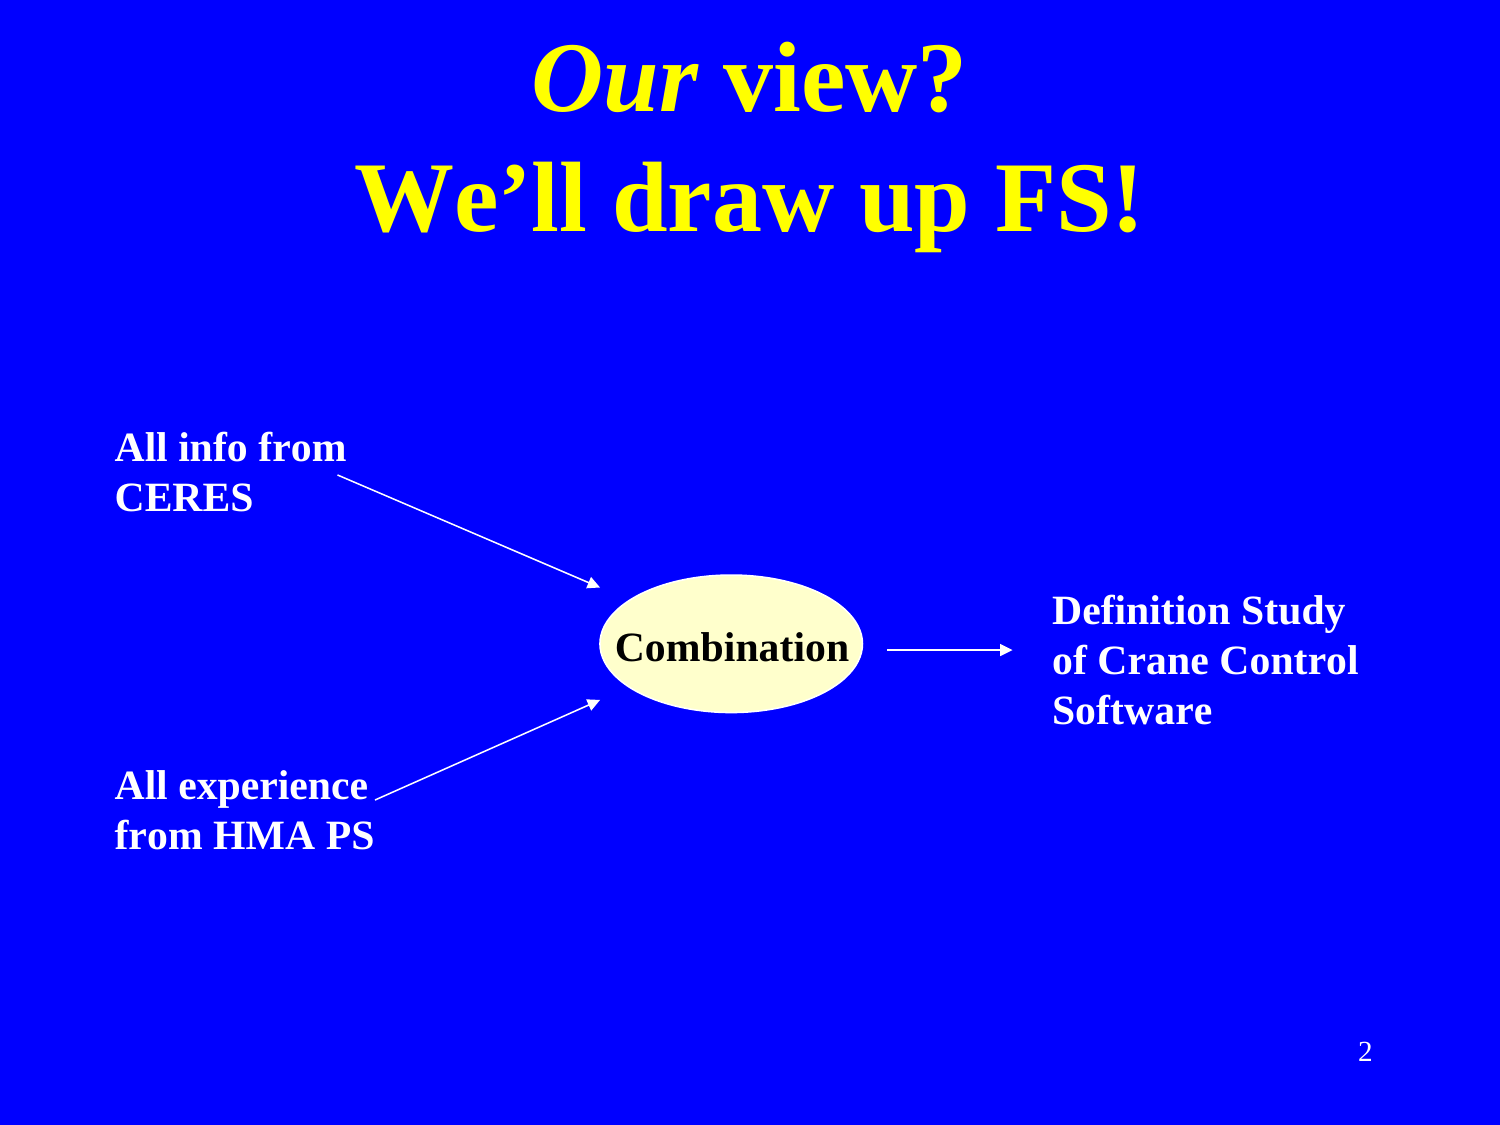

# Our view? We’ll draw up FS!
All info from CERES
Definition Study of Crane Control Software
Combination
All experience from HMA PS
2